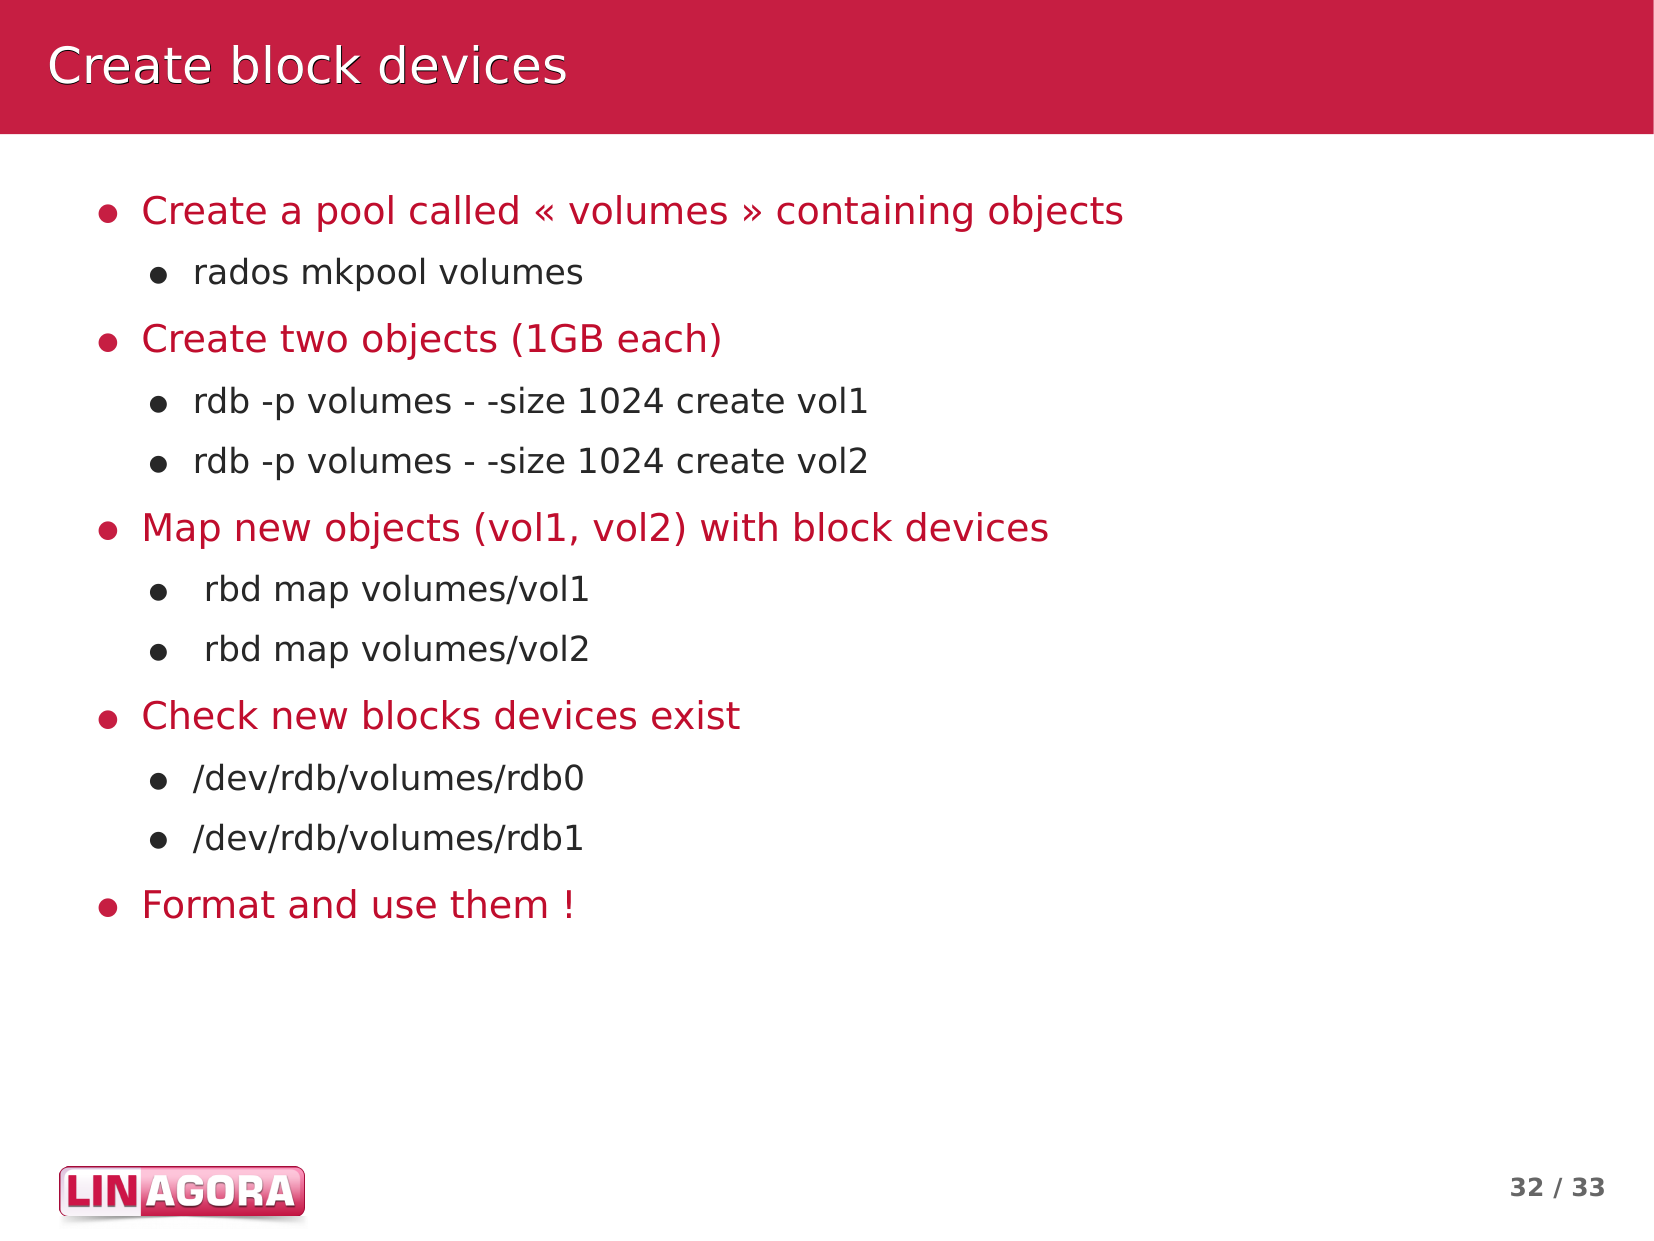

# Create block devices
Create a pool called « volumes » containing objects
rados mkpool volumes
Create two objects (1GB each)
rdb -p volumes - -size 1024 create vol1
rdb -p volumes - -size 1024 create vol2
Map new objects (vol1, vol2) with block devices
 rbd map volumes/vol1
 rbd map volumes/vol2
Check new blocks devices exist
/dev/rdb/volumes/rdb0
/dev/rdb/volumes/rdb1
Format and use them !